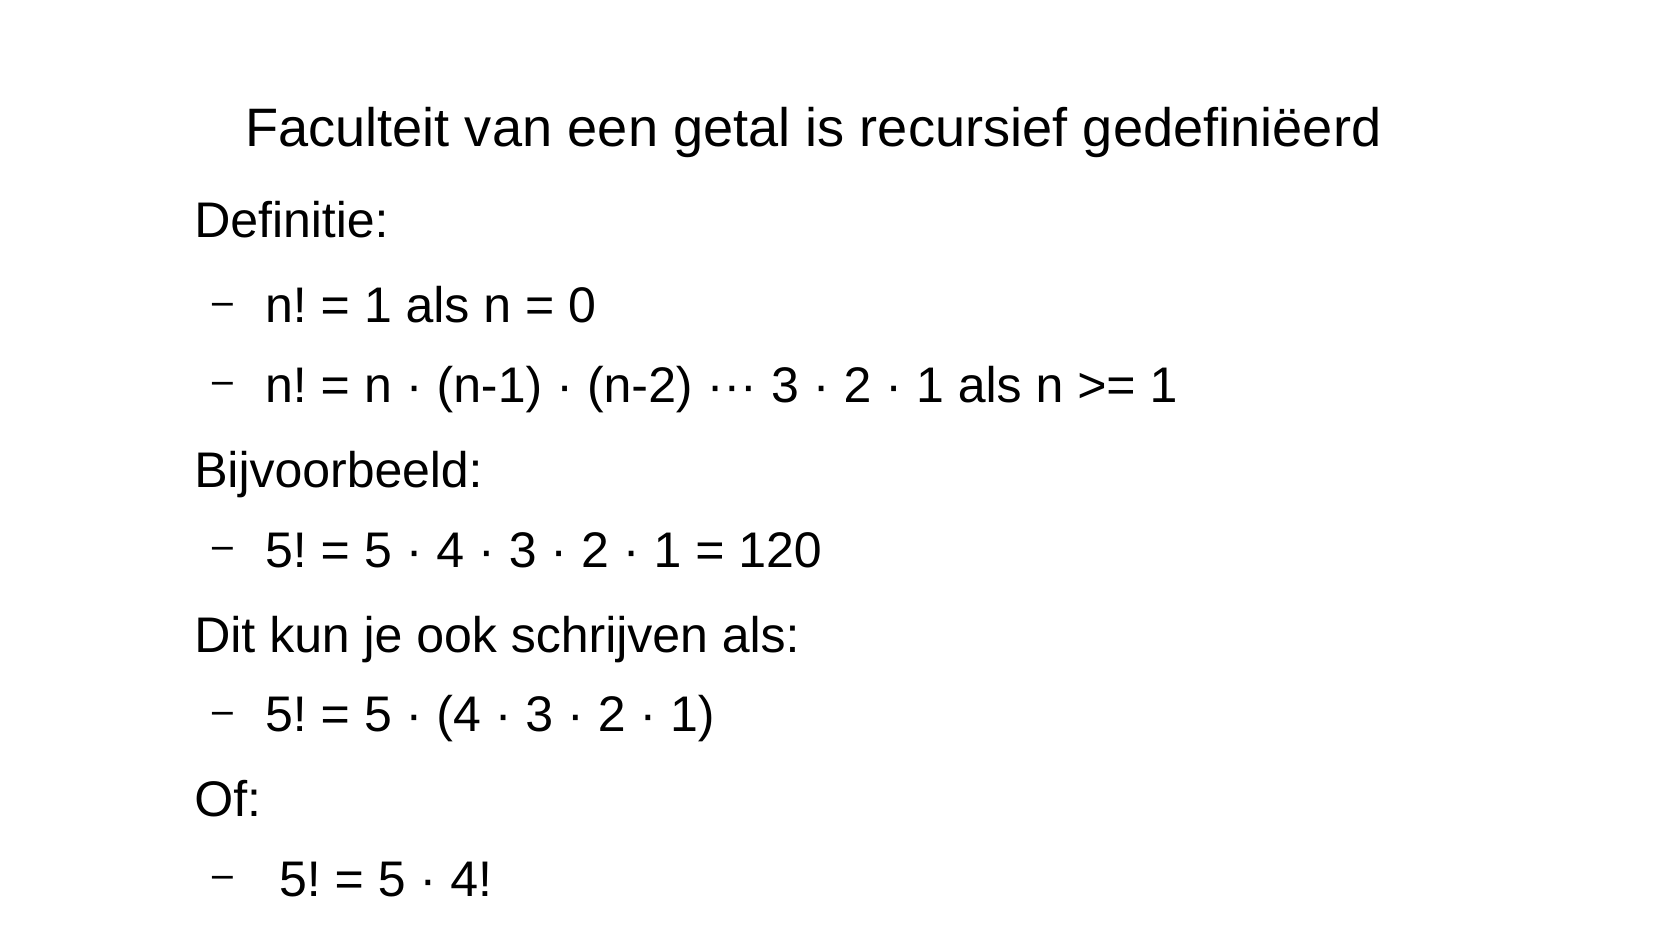

# Faculteit van een getal is recursief gedefiniëerd
Definitie:
n! = 1 als n = 0
n! = n · (n-1) · (n-2) ··· 3 · 2 · 1 als n >= 1
Bijvoorbeeld:
5! = 5 · 4 · 3 · 2 · 1 = 120
Dit kun je ook schrijven als:
5! = 5 · (4 · 3 · 2 · 1)
Of:
 5! = 5 · 4!